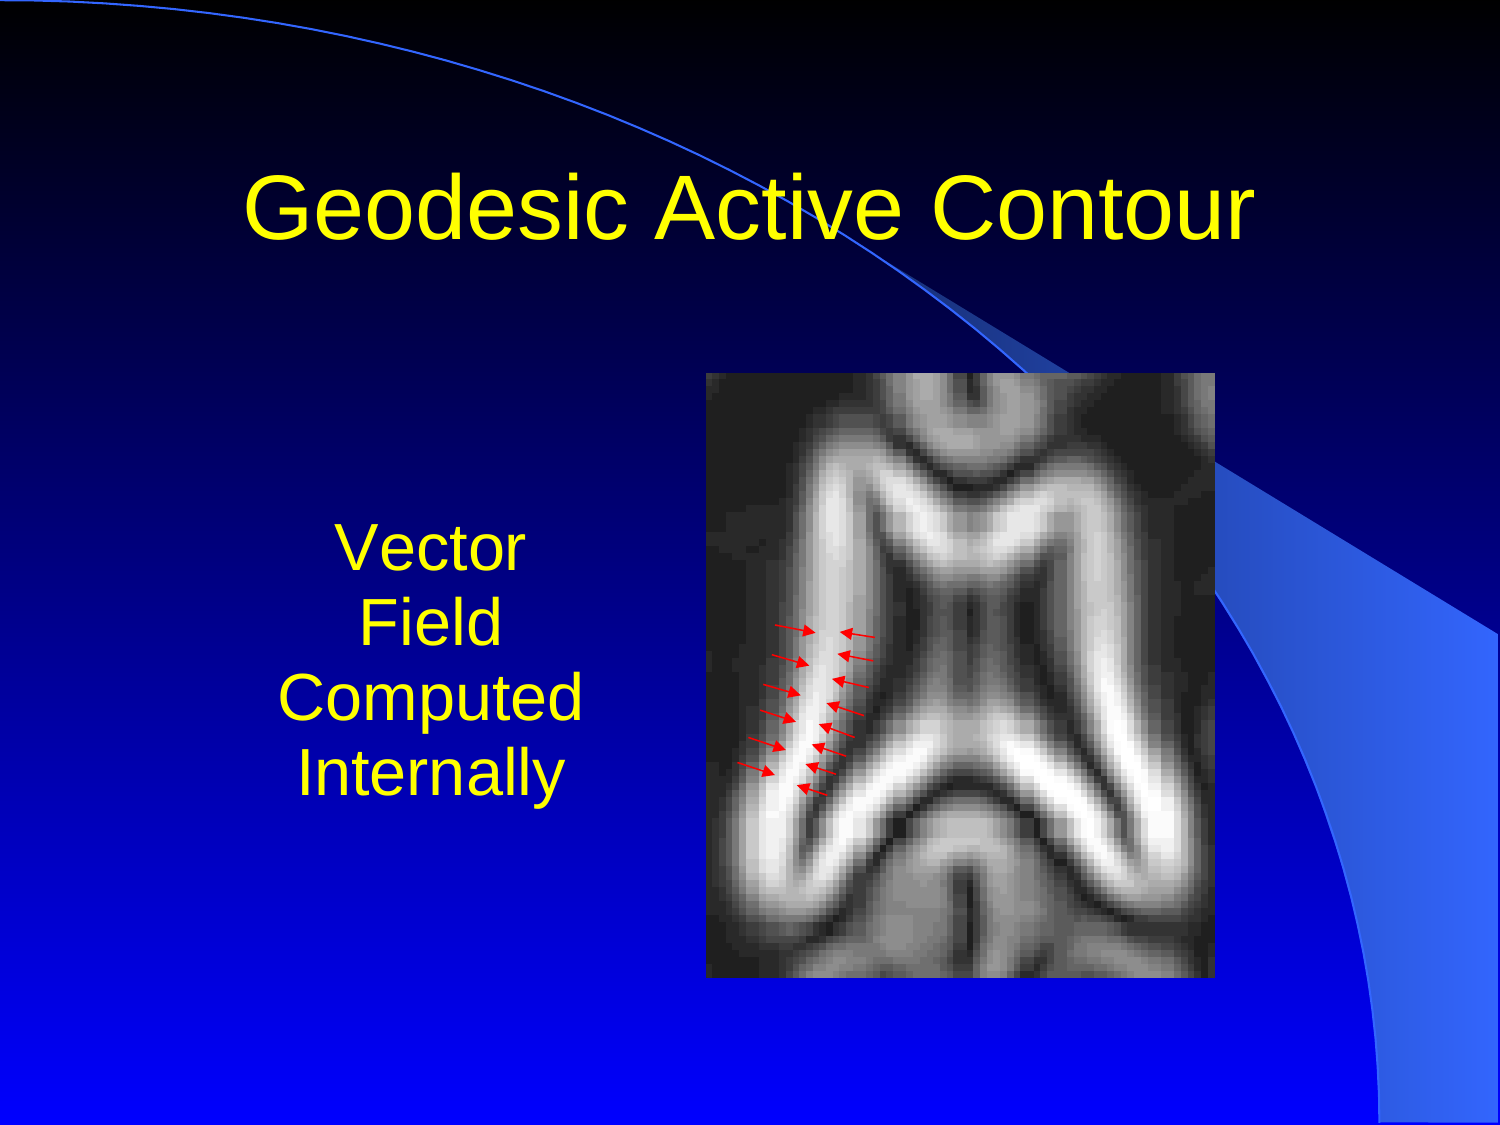

# Geodesic Active Contour
Vector
Field
Computed
Internally